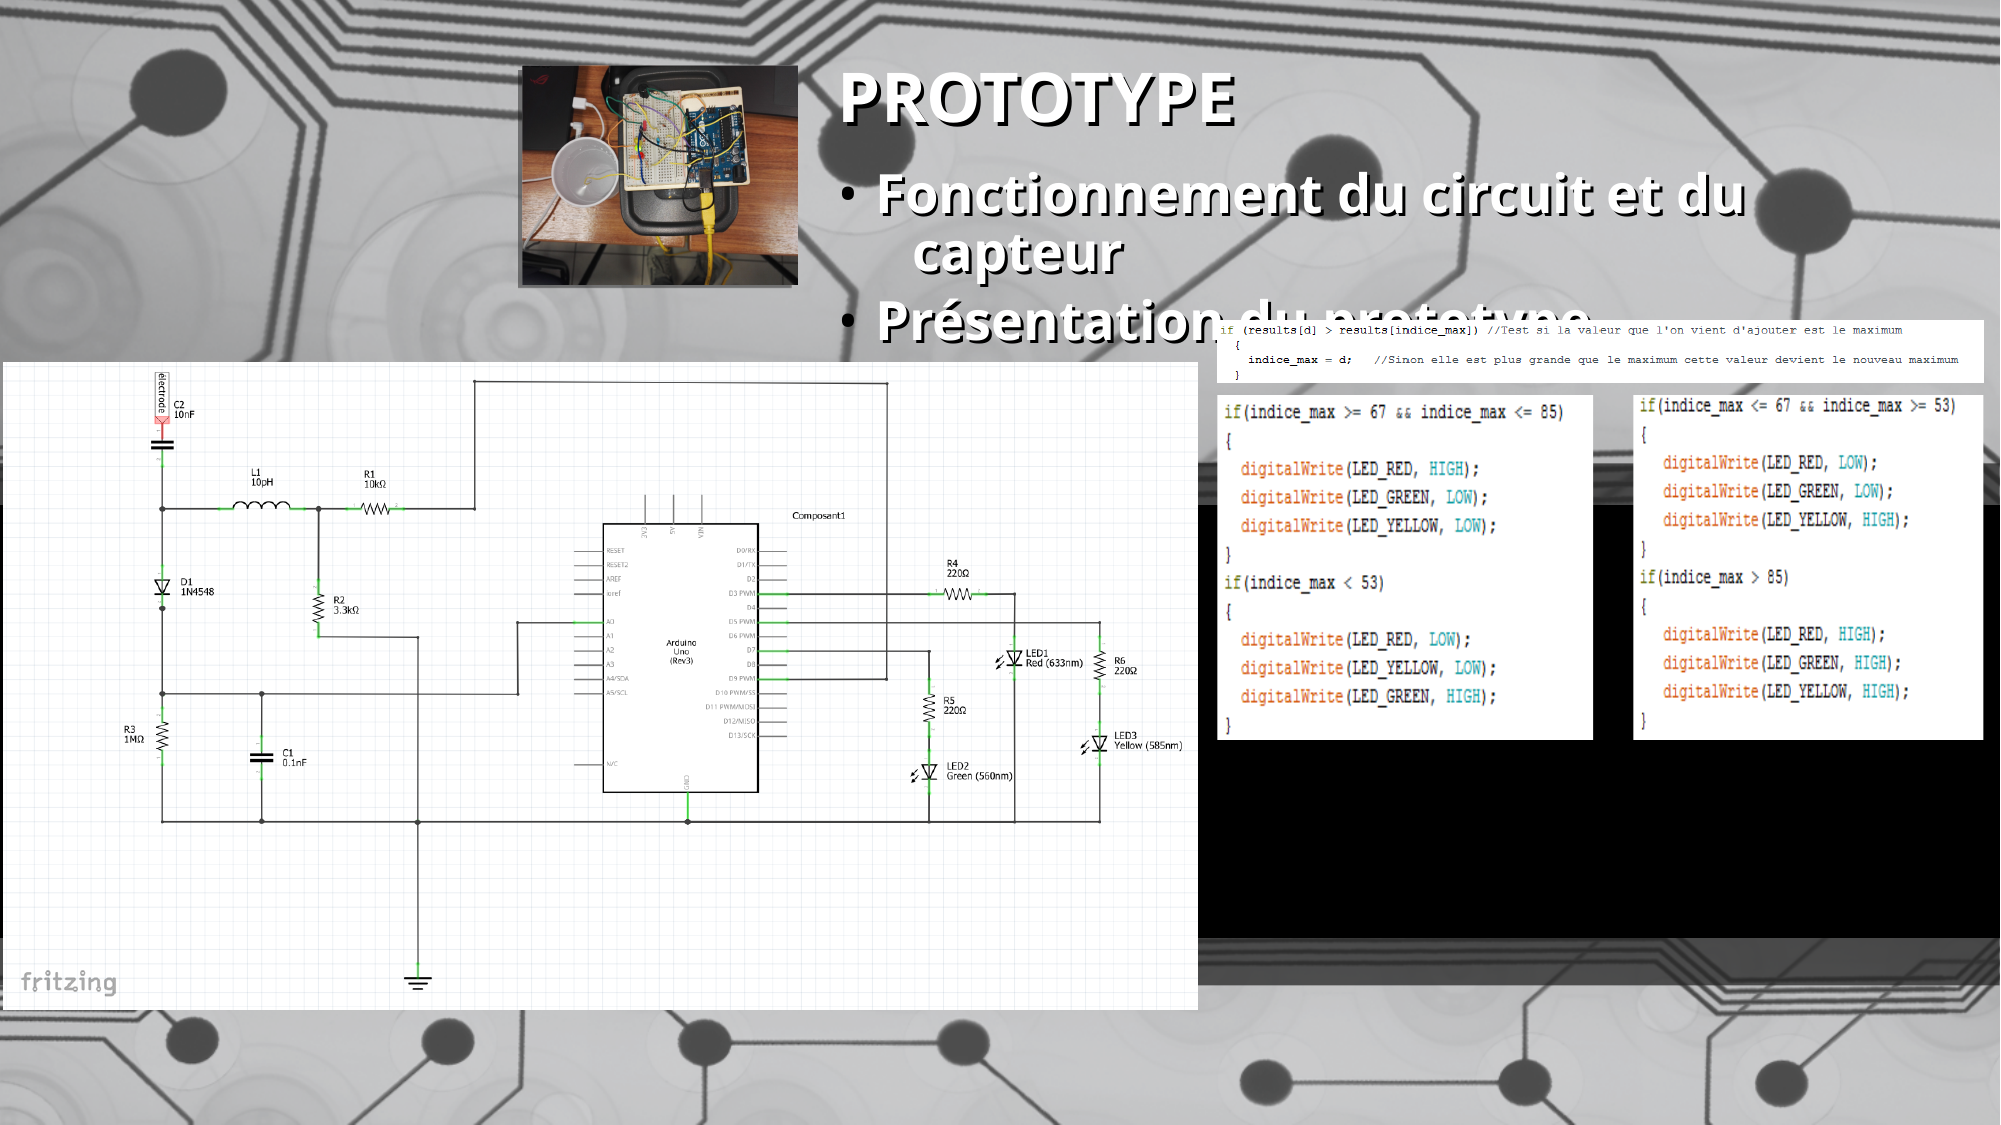

PROTOTYPE
Fonctionnement du circuit et du capteur
Présentation du prototype